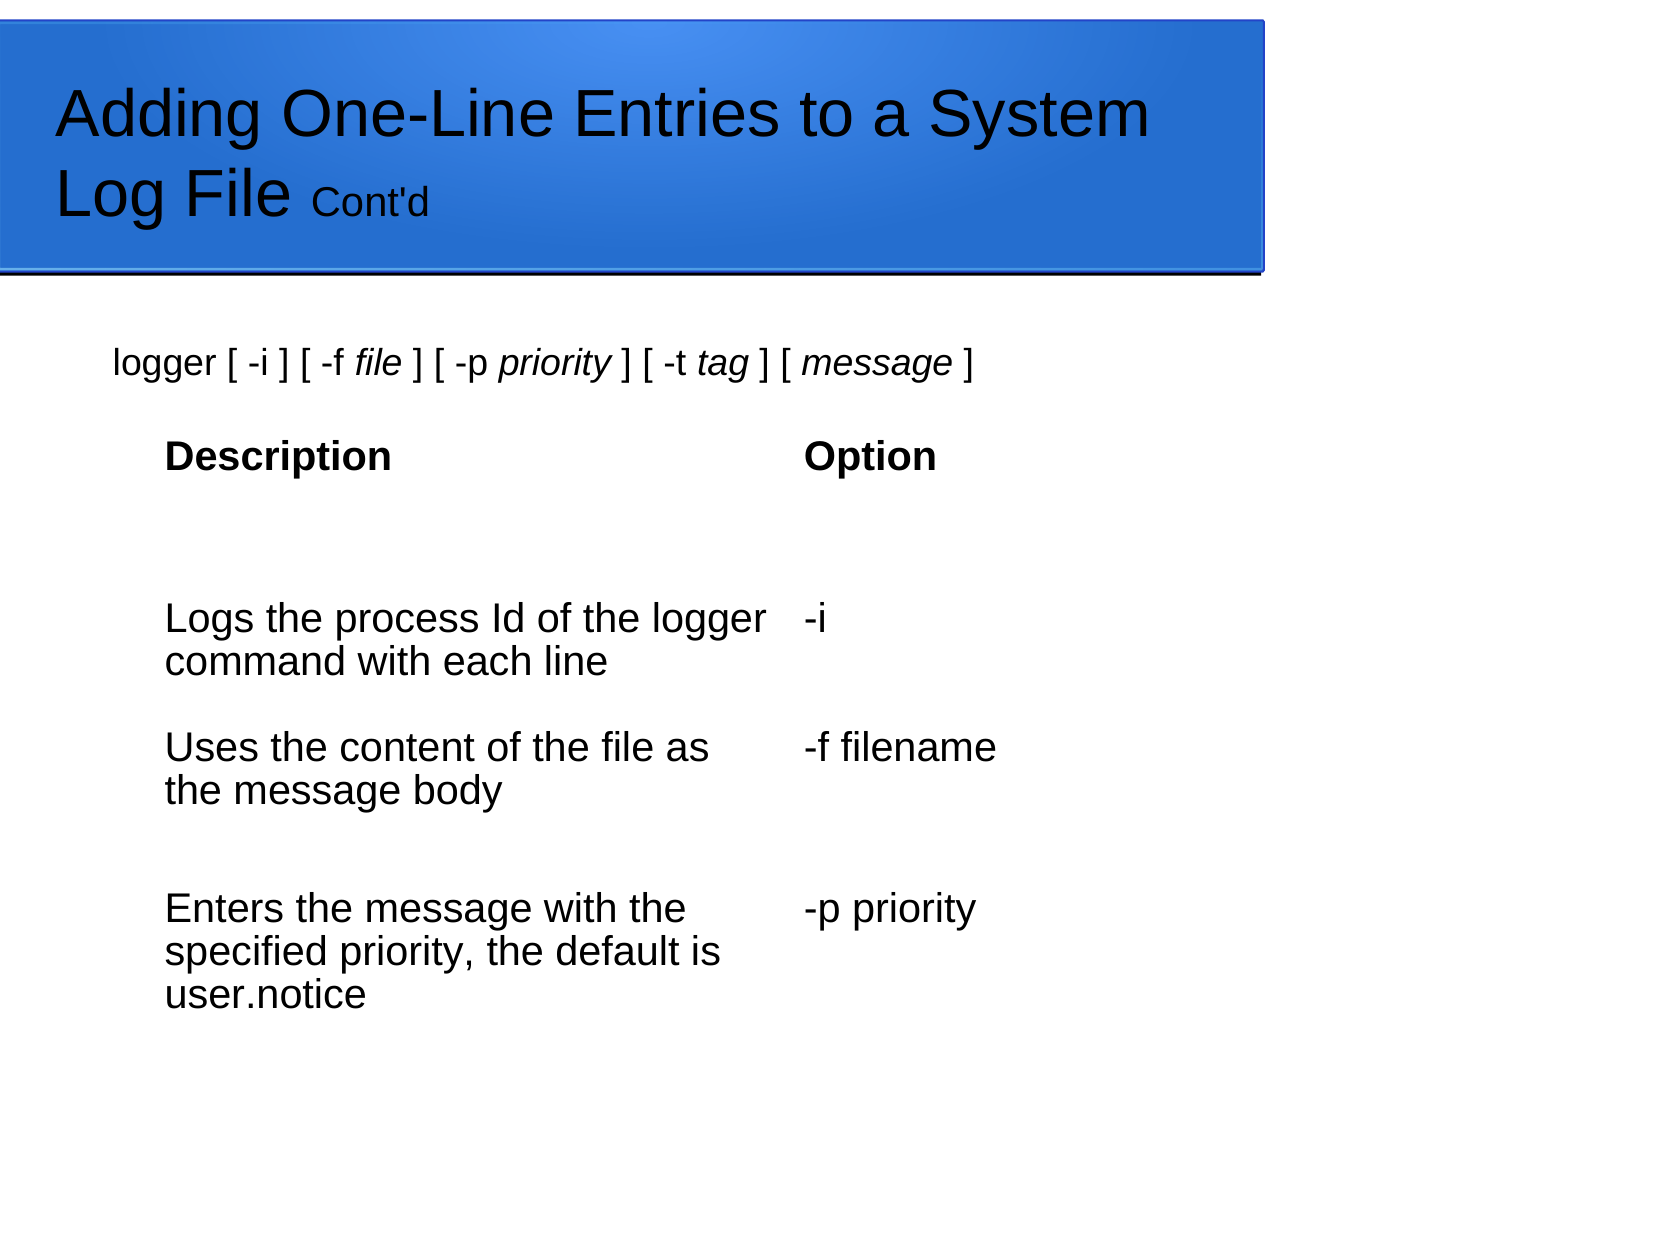

# Adding One-Line Entries to a System Log File Cont'd
logger [ -i ] [ -f file ] [ -p priority ] [ -t tag ] [ message ]
| Option | Description |
| --- | --- |
| -i | Logs the process Id of the logger command with each line |
| -f filename | Uses the content of the file as the message body |
| -p priority | Enters the message with the specified priority, the default is user.notice |